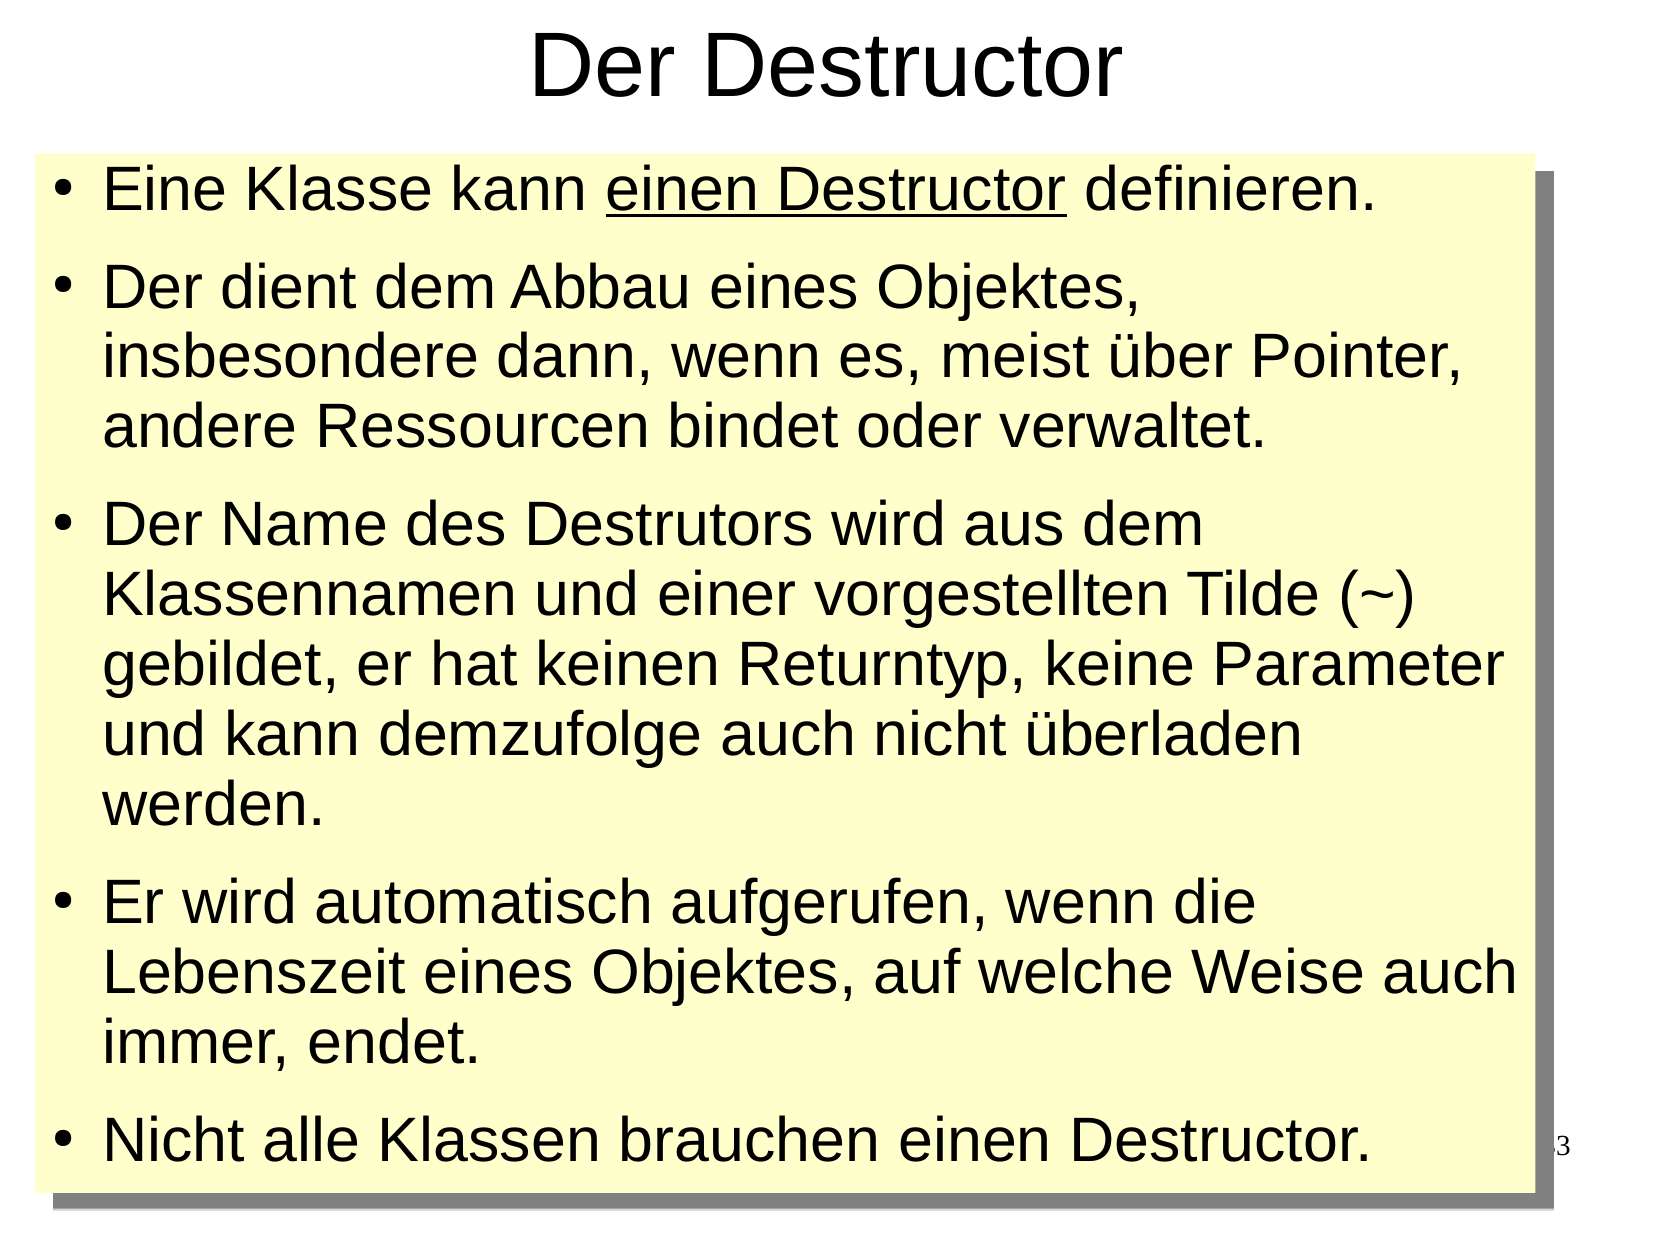

# Der Destructor
Eine Klasse kann einen Destructor definieren.
Der dient dem Abbau eines Objektes, insbesondere dann, wenn es, meist über Pointer, andere Ressourcen bindet oder verwaltet.
Der Name des Destrutors wird aus dem Klassennamen und einer vorgestellten Tilde (~) gebildet, er hat keinen Returntyp, keine Parameter und kann demzufolge auch nicht überladen werden.
Er wird automatisch aufgerufen, wenn die Lebenszeit eines Objektes, auf welche Weise auch immer, endet.
Nicht alle Klassen brauchen einen Destructor.
33